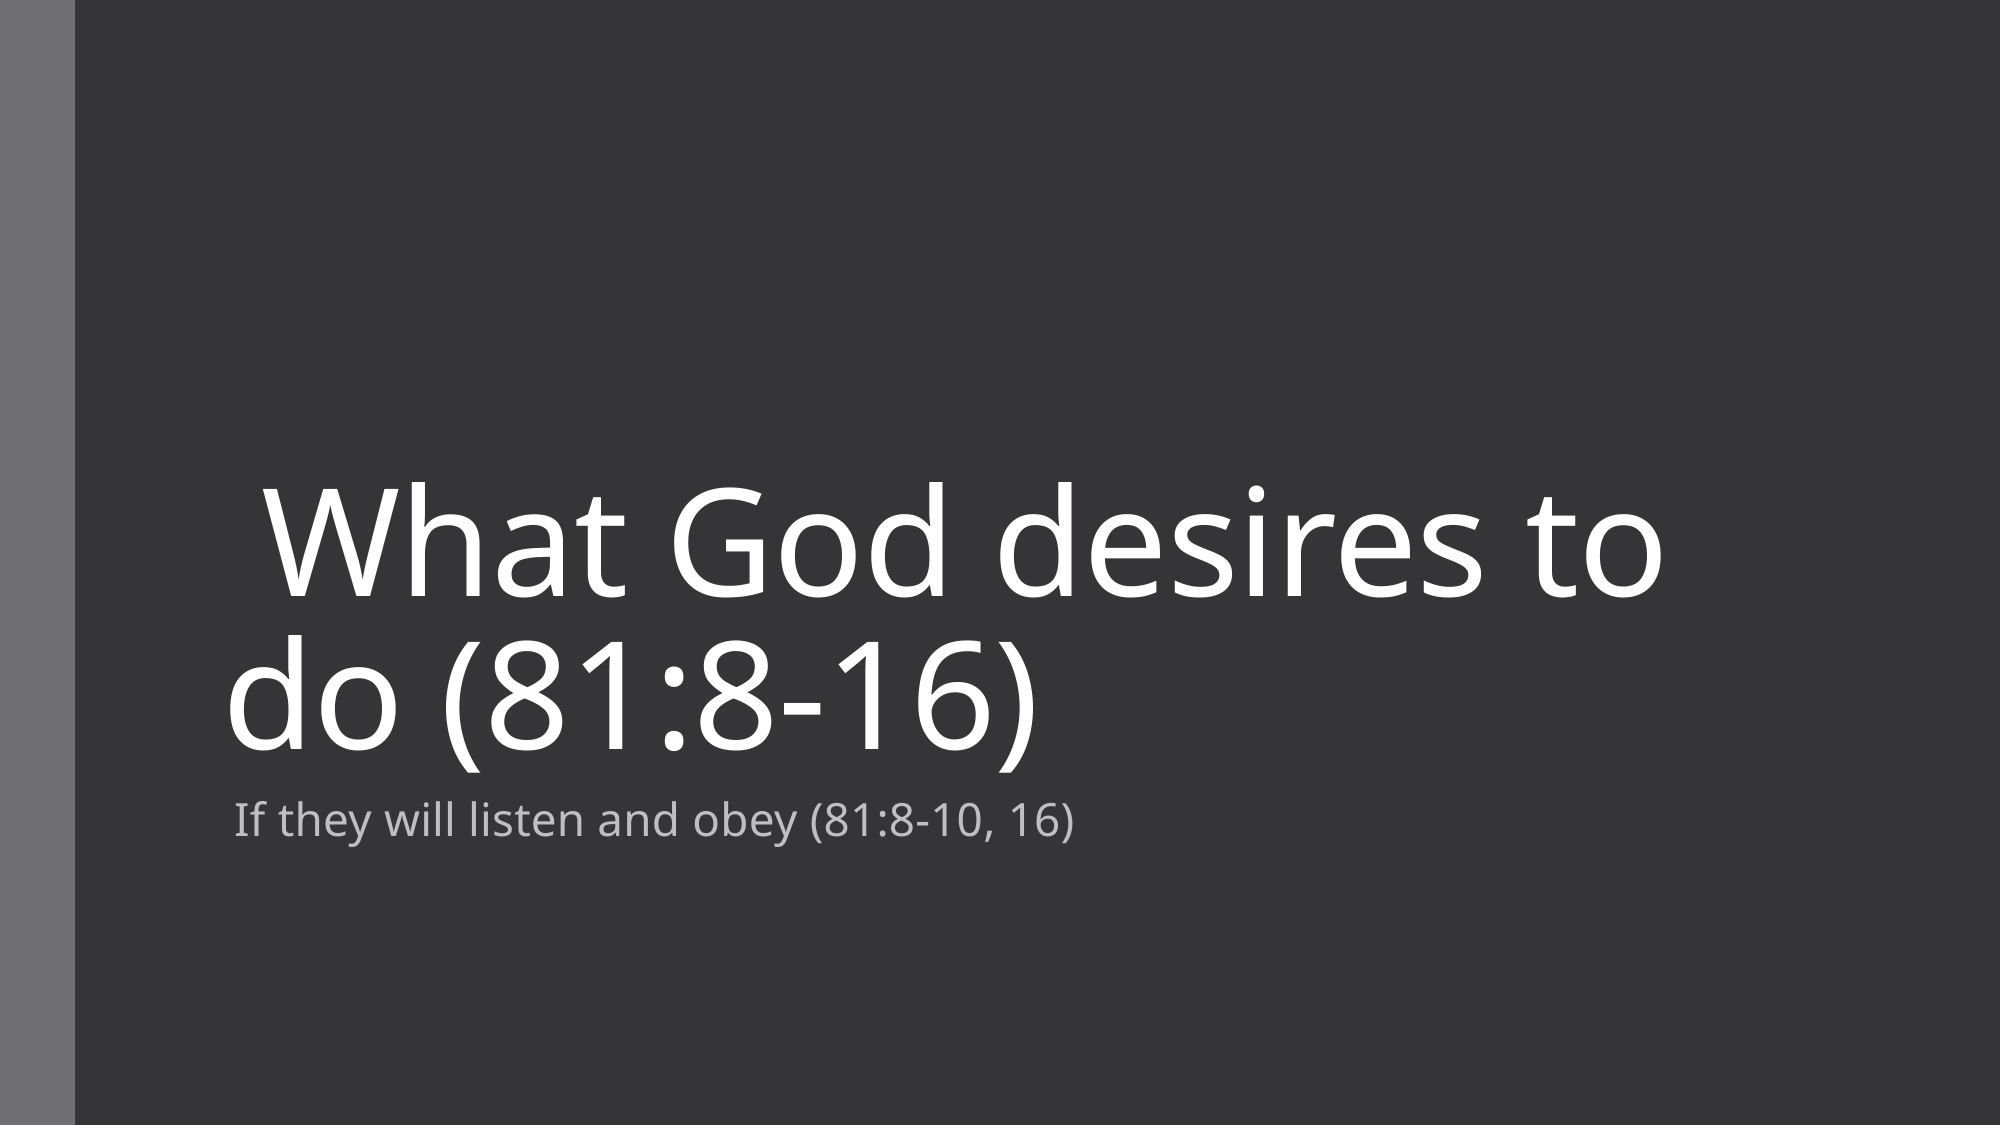

# What God desires to do (81:8-16)
 If they will listen and obey (81:8-10, 16)